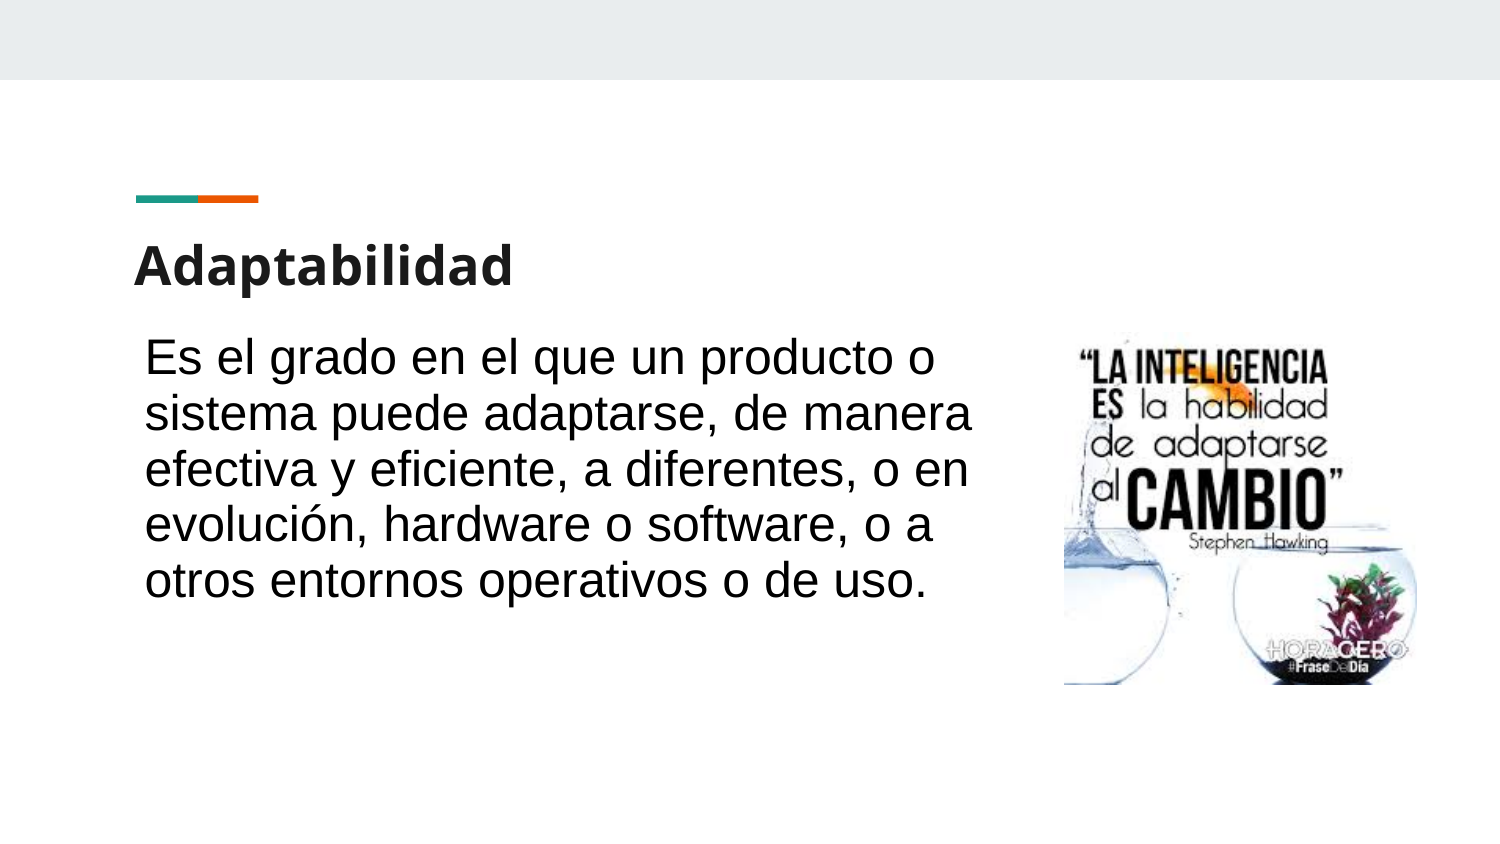

# Adaptabilidad
Es el grado en el que un producto o sistema puede adaptarse, de manera efectiva y eficiente, a diferentes, o en evolución, hardware o software, o a otros entornos operativos o de uso.